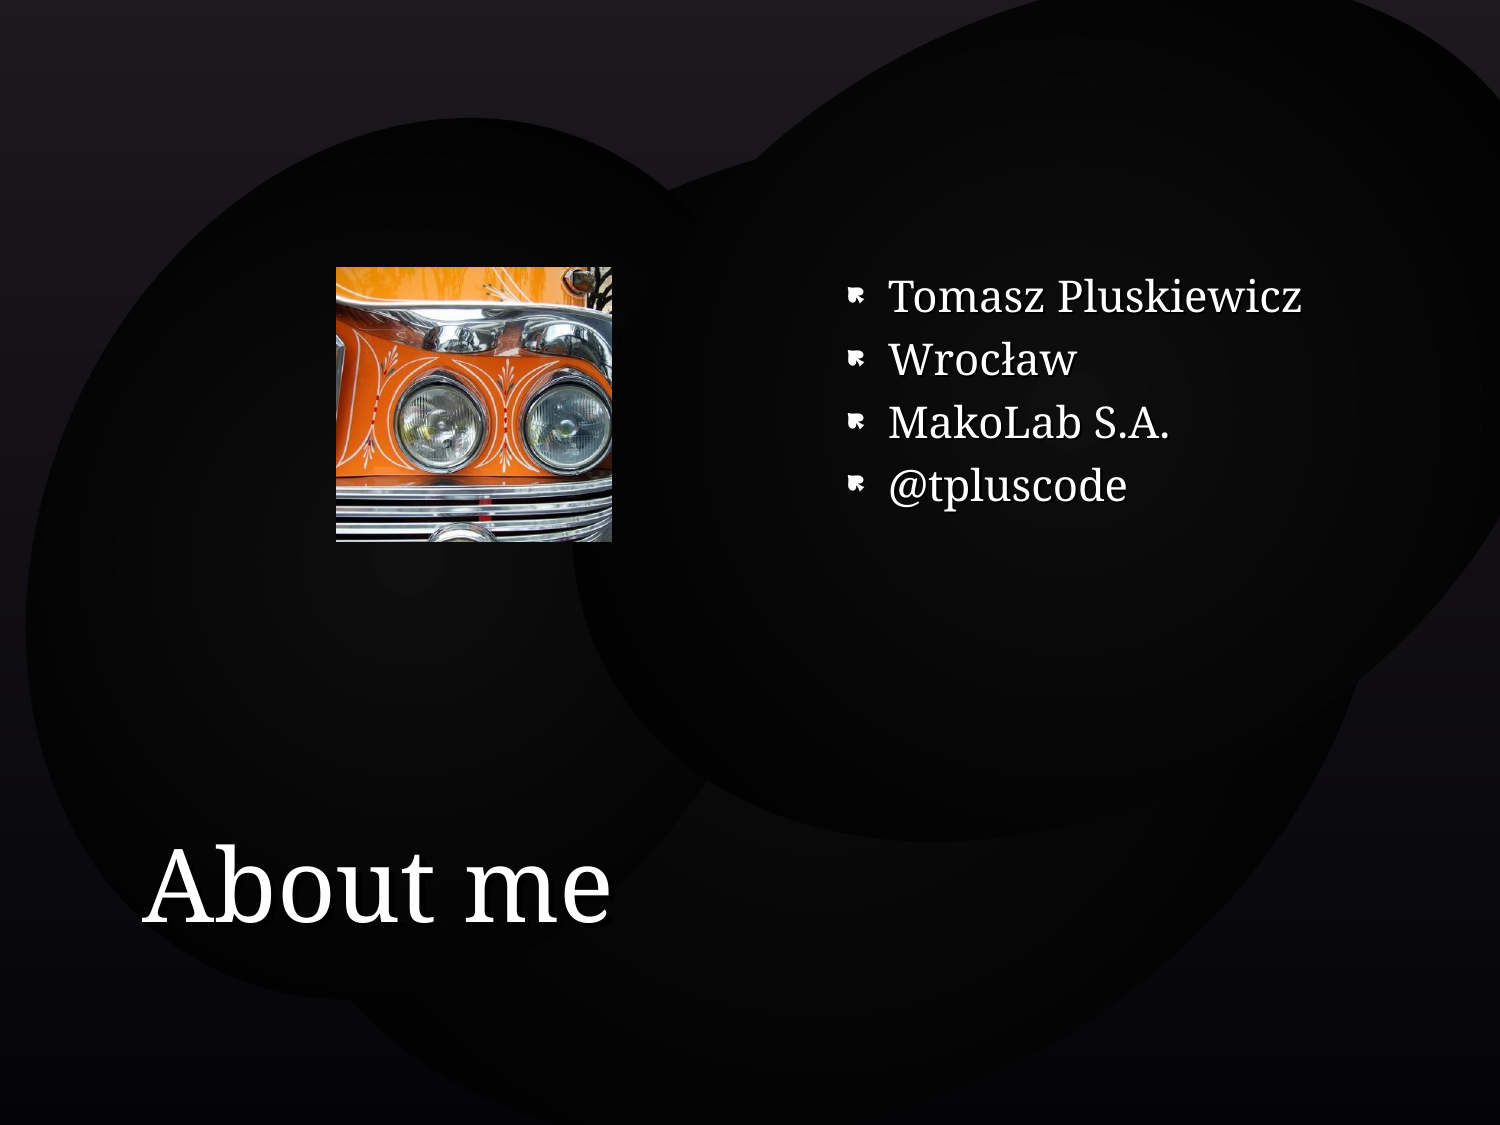

Tomasz Pluskiewicz
Wrocław
MakoLab S.A.
@tpluscode
# About me